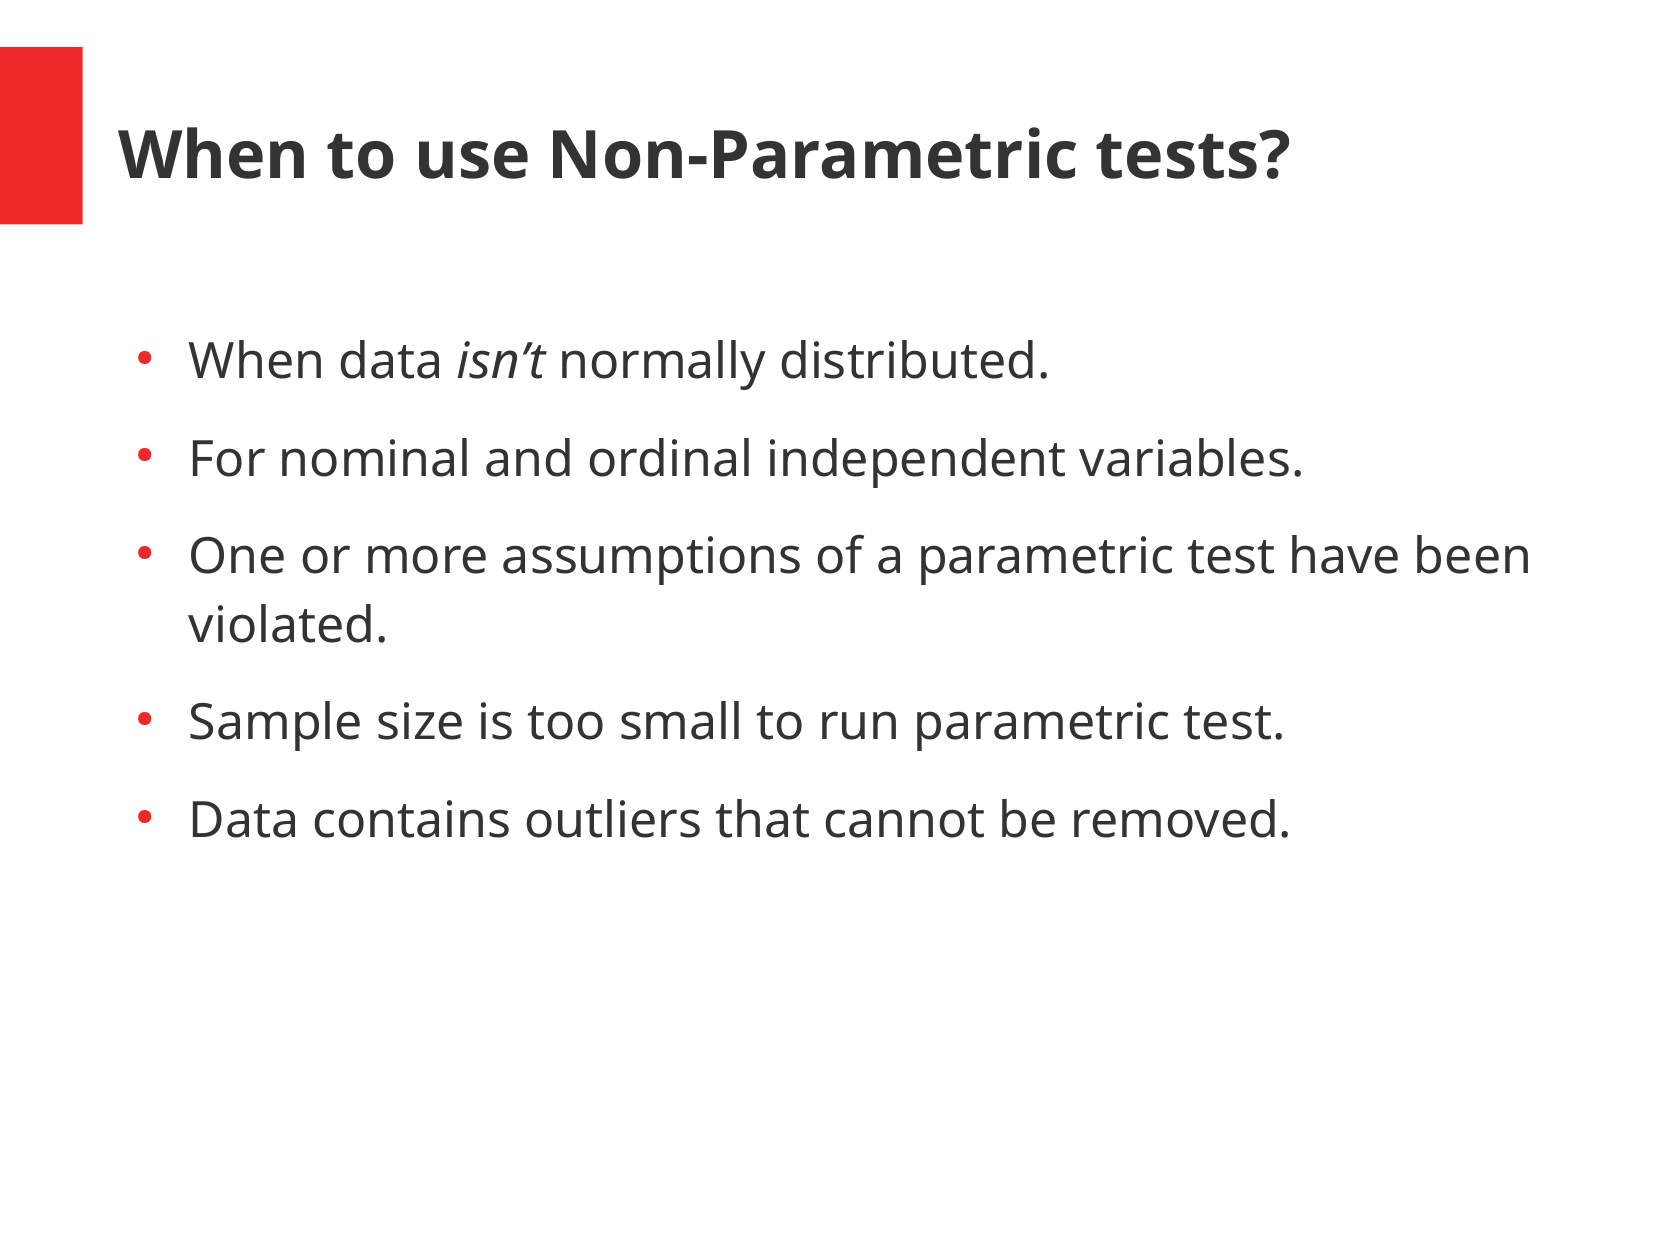

# When to use Non-Parametric tests?
When data isn’t normally distributed.
For nominal and ordinal independent variables.
One or more assumptions of a parametric test have been violated.
Sample size is too small to run parametric test.
Data contains outliers that cannot be removed.